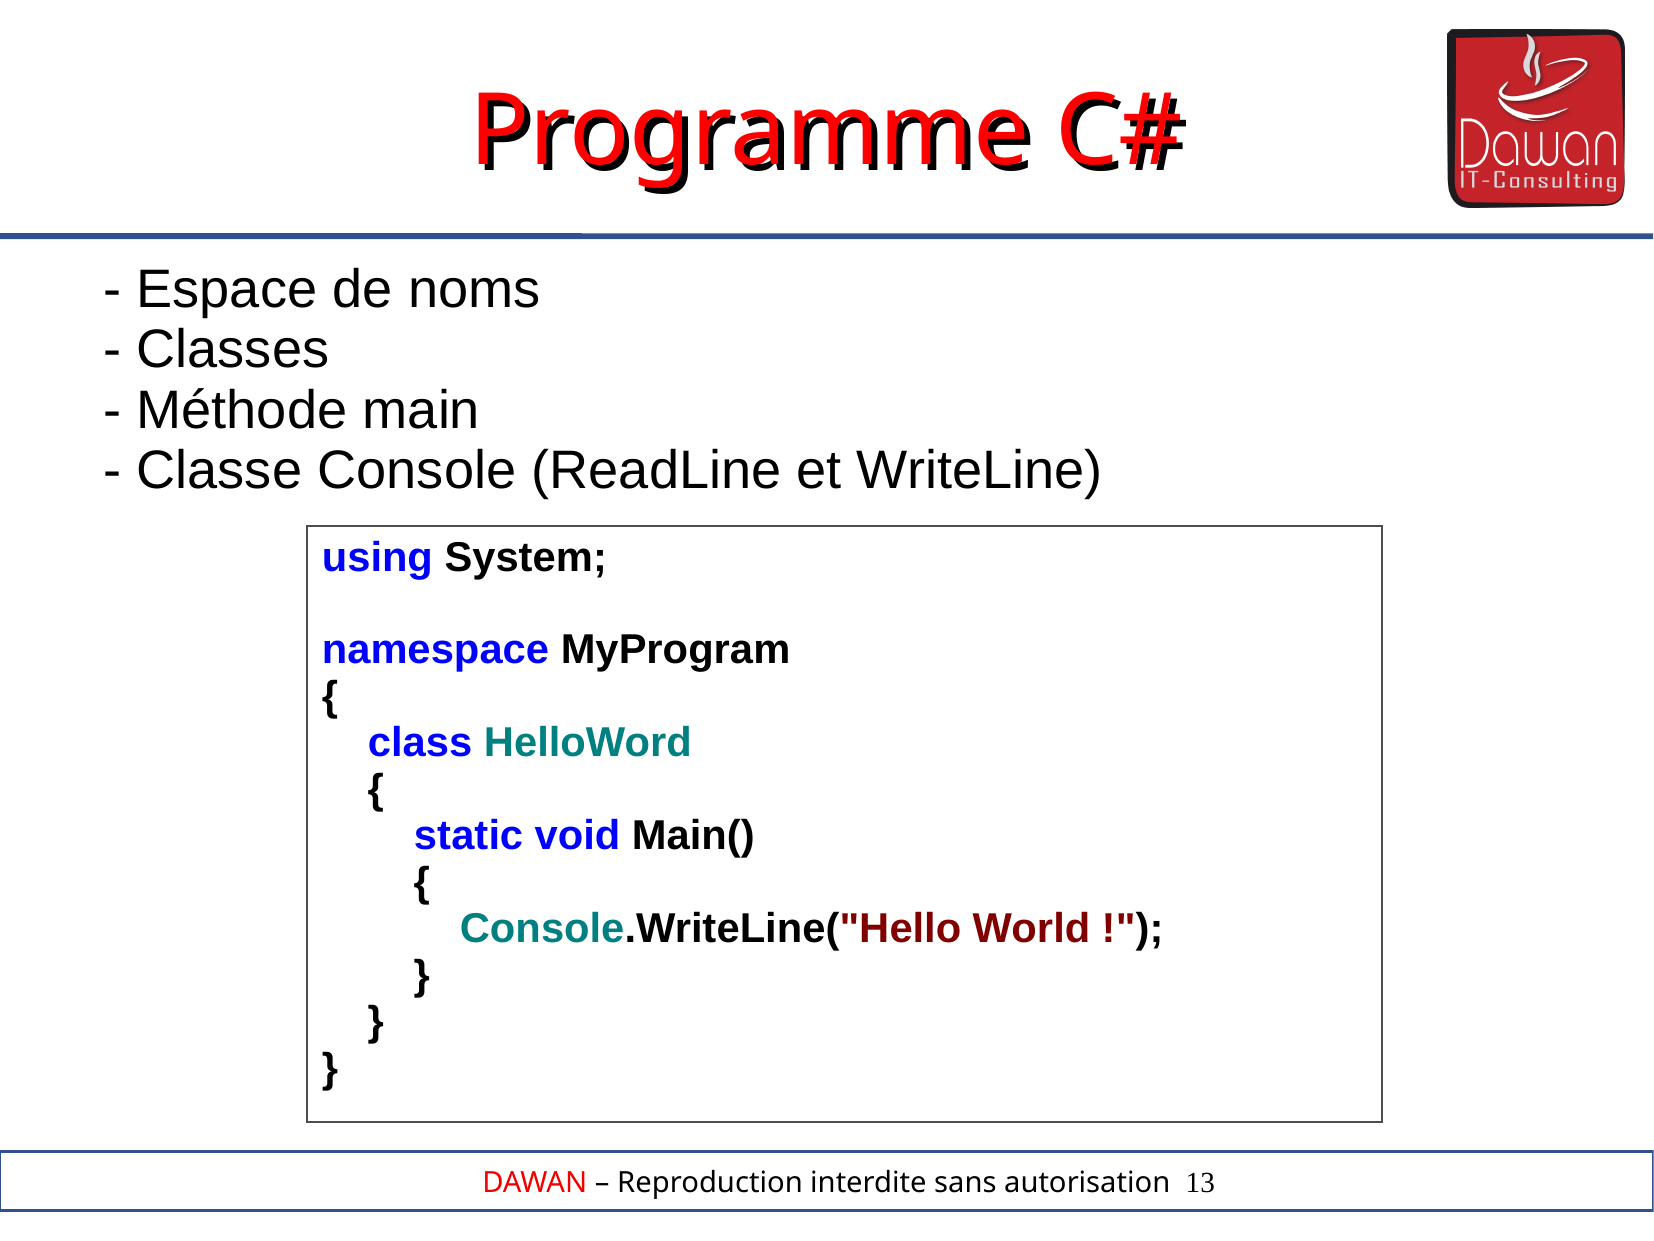

Programme C#
- Espace de noms
- Classes
- Méthode main
- Classe Console (ReadLine et WriteLine)
using System;
namespace MyProgram
{
 class HelloWord
 {
 static void Main()
 {
 Console.WriteLine("Hello World !");
 }
 }
}